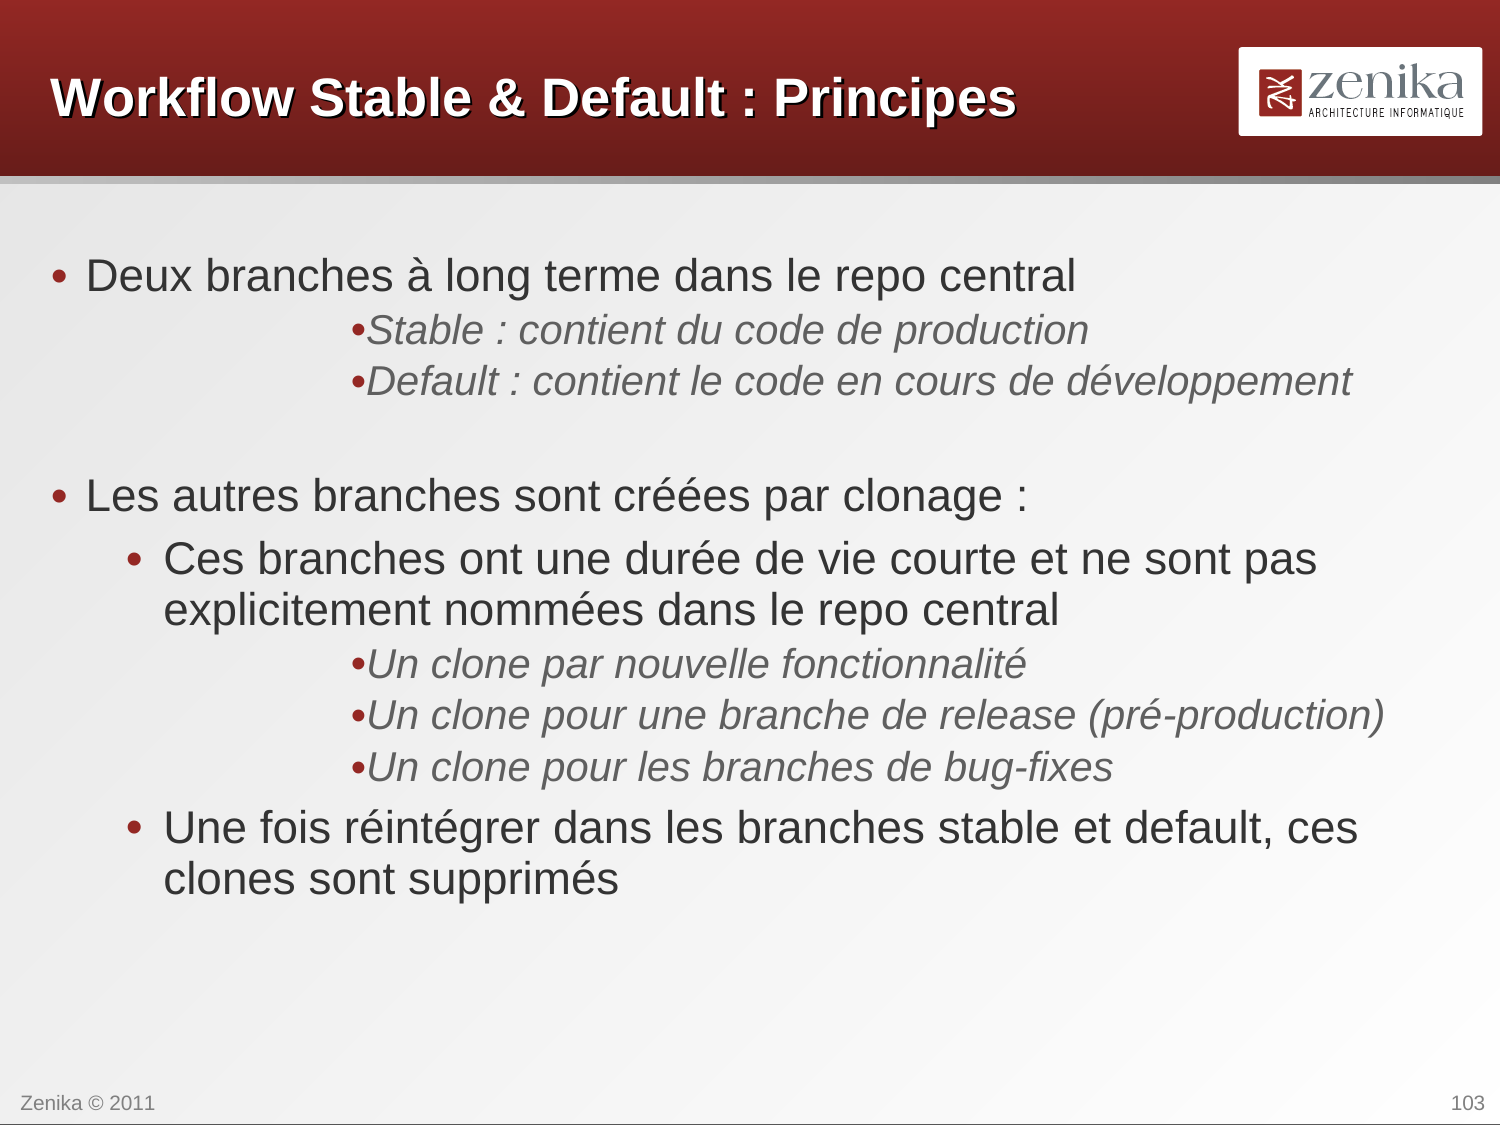

# Workflow Stable & Default : Principes
Deux branches à long terme dans le repo central
Stable : contient du code de production
Default : contient le code en cours de développement
Les autres branches sont créées par clonage :
Ces branches ont une durée de vie courte et ne sont pas explicitement nommées dans le repo central
Un clone par nouvelle fonctionnalité
Un clone pour une branche de release (pré-production)
Un clone pour les branches de bug-fixes
Une fois réintégrer dans les branches stable et default, ces clones sont supprimés